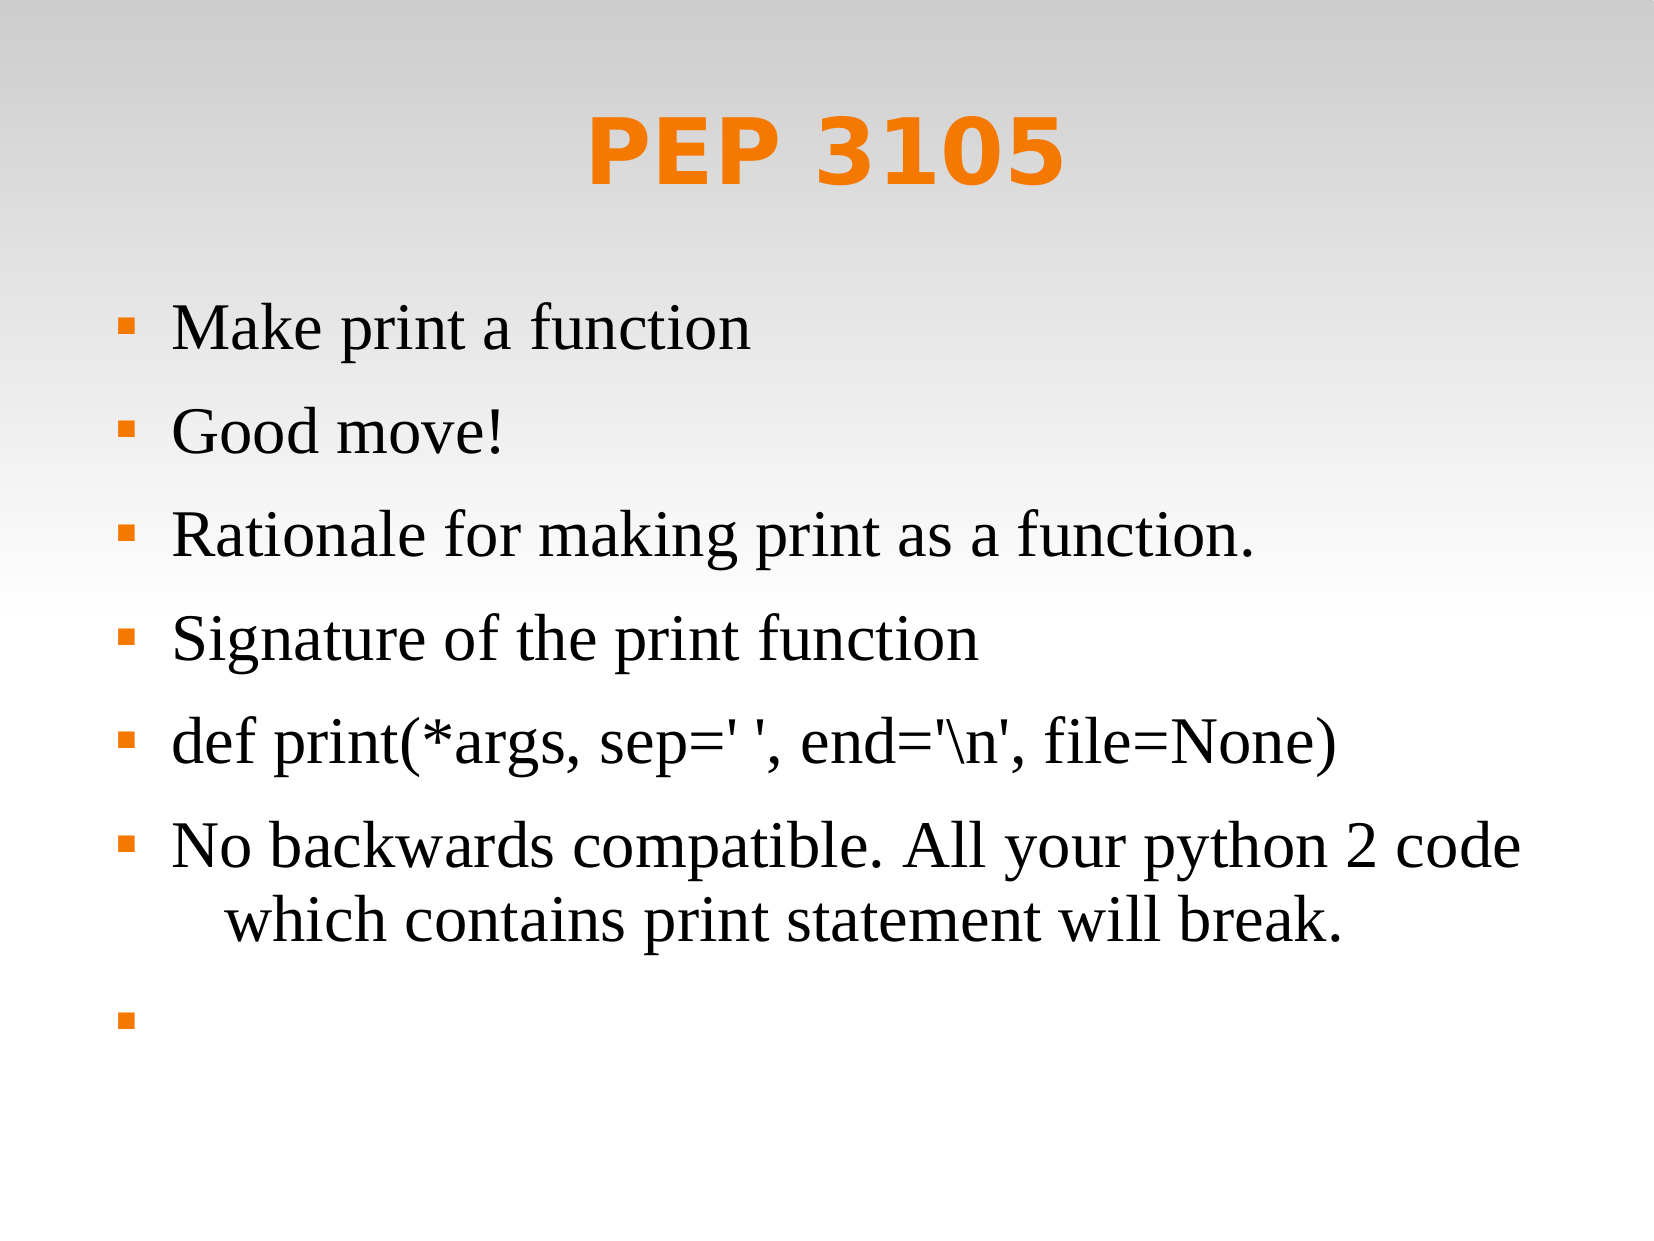

# PEP 3105
Make print a function
Good move!
Rationale for making print as a function.
Signature of the print function
def print(*args, sep=' ', end='\n', file=None)
No backwards compatible. All your python 2 code which contains print statement will break.